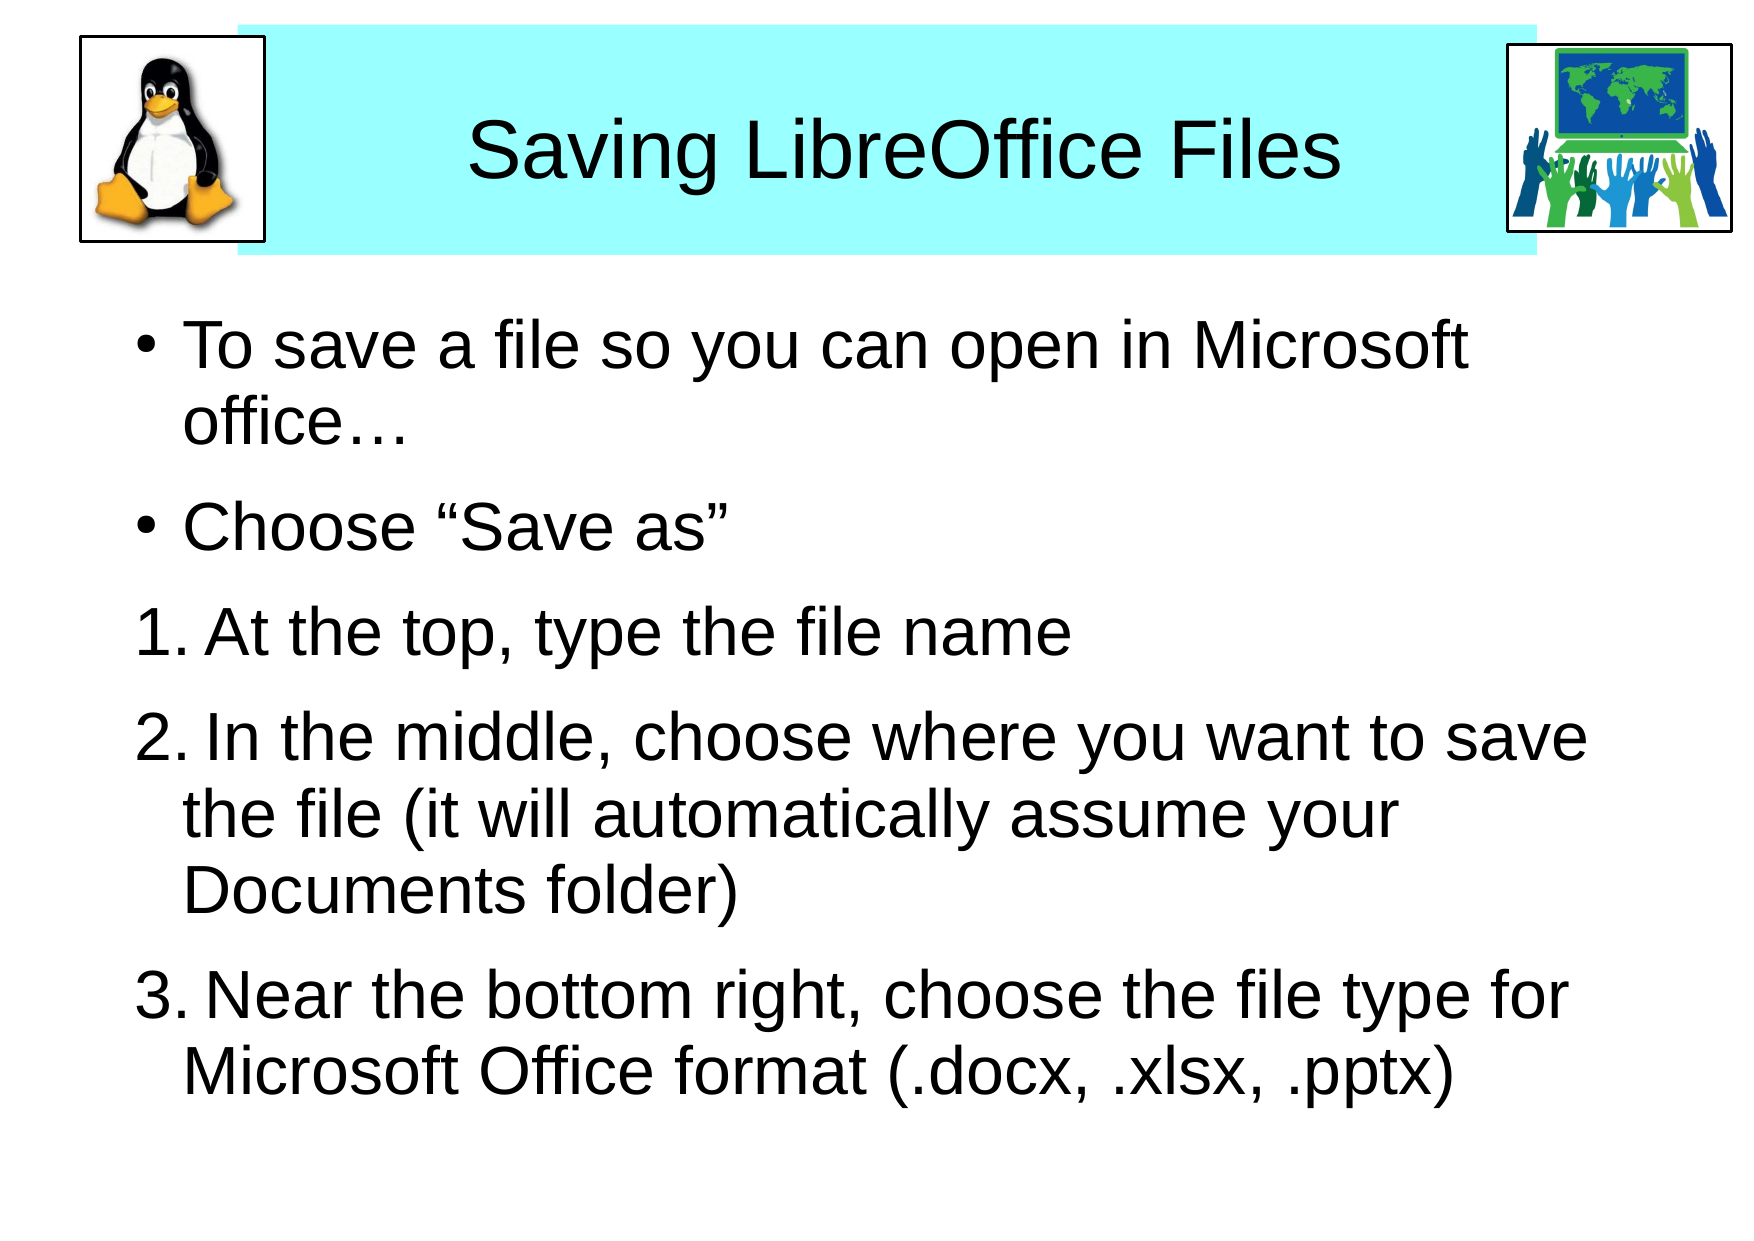

# Saving LibreOffice Files
To save a file so you can open in Microsoft office…
Choose “Save as”
 At the top, type the file name
 In the middle, choose where you want to save the file (it will automatically assume your Documents folder)
 Near the bottom right, choose the file type for Microsoft Office format (.docx, .xlsx, .pptx)